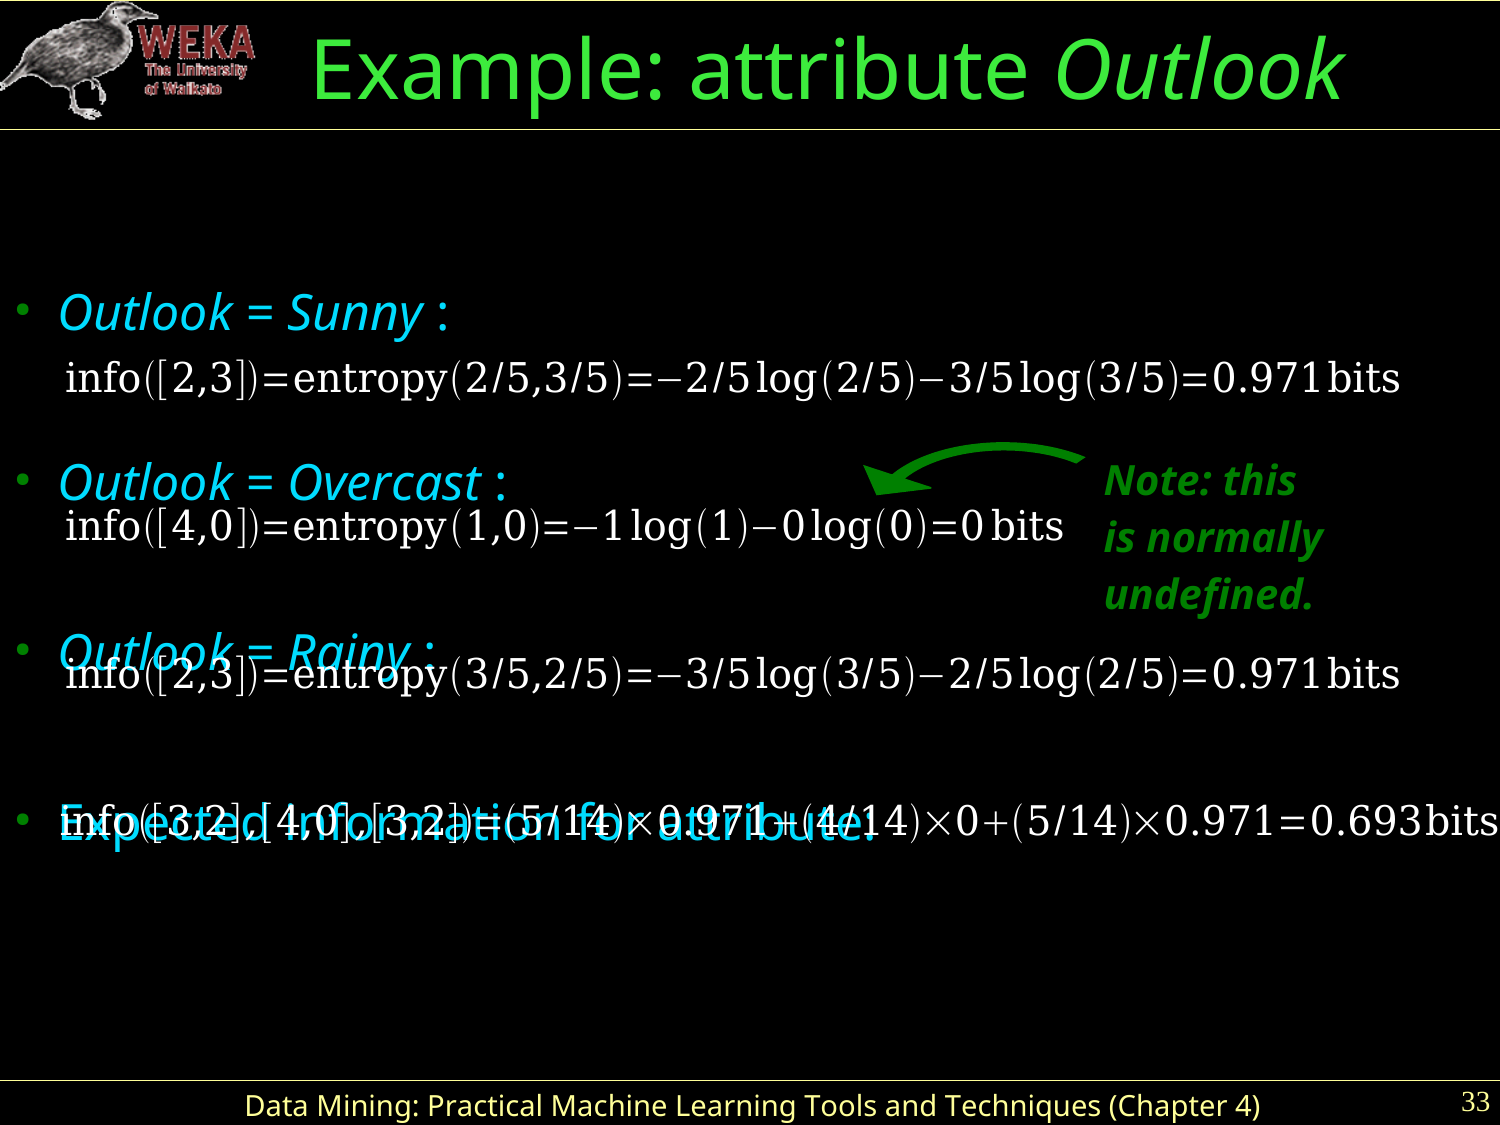

# Example: attribute Outlook
Outlook = Sunny :
Outlook = Overcast :
Outlook = Rainy :
Expected information for attribute:
Note: this
is normally
undefined.
Data Mining: Practical Machine Learning Tools and Techniques (Chapter 4)
33